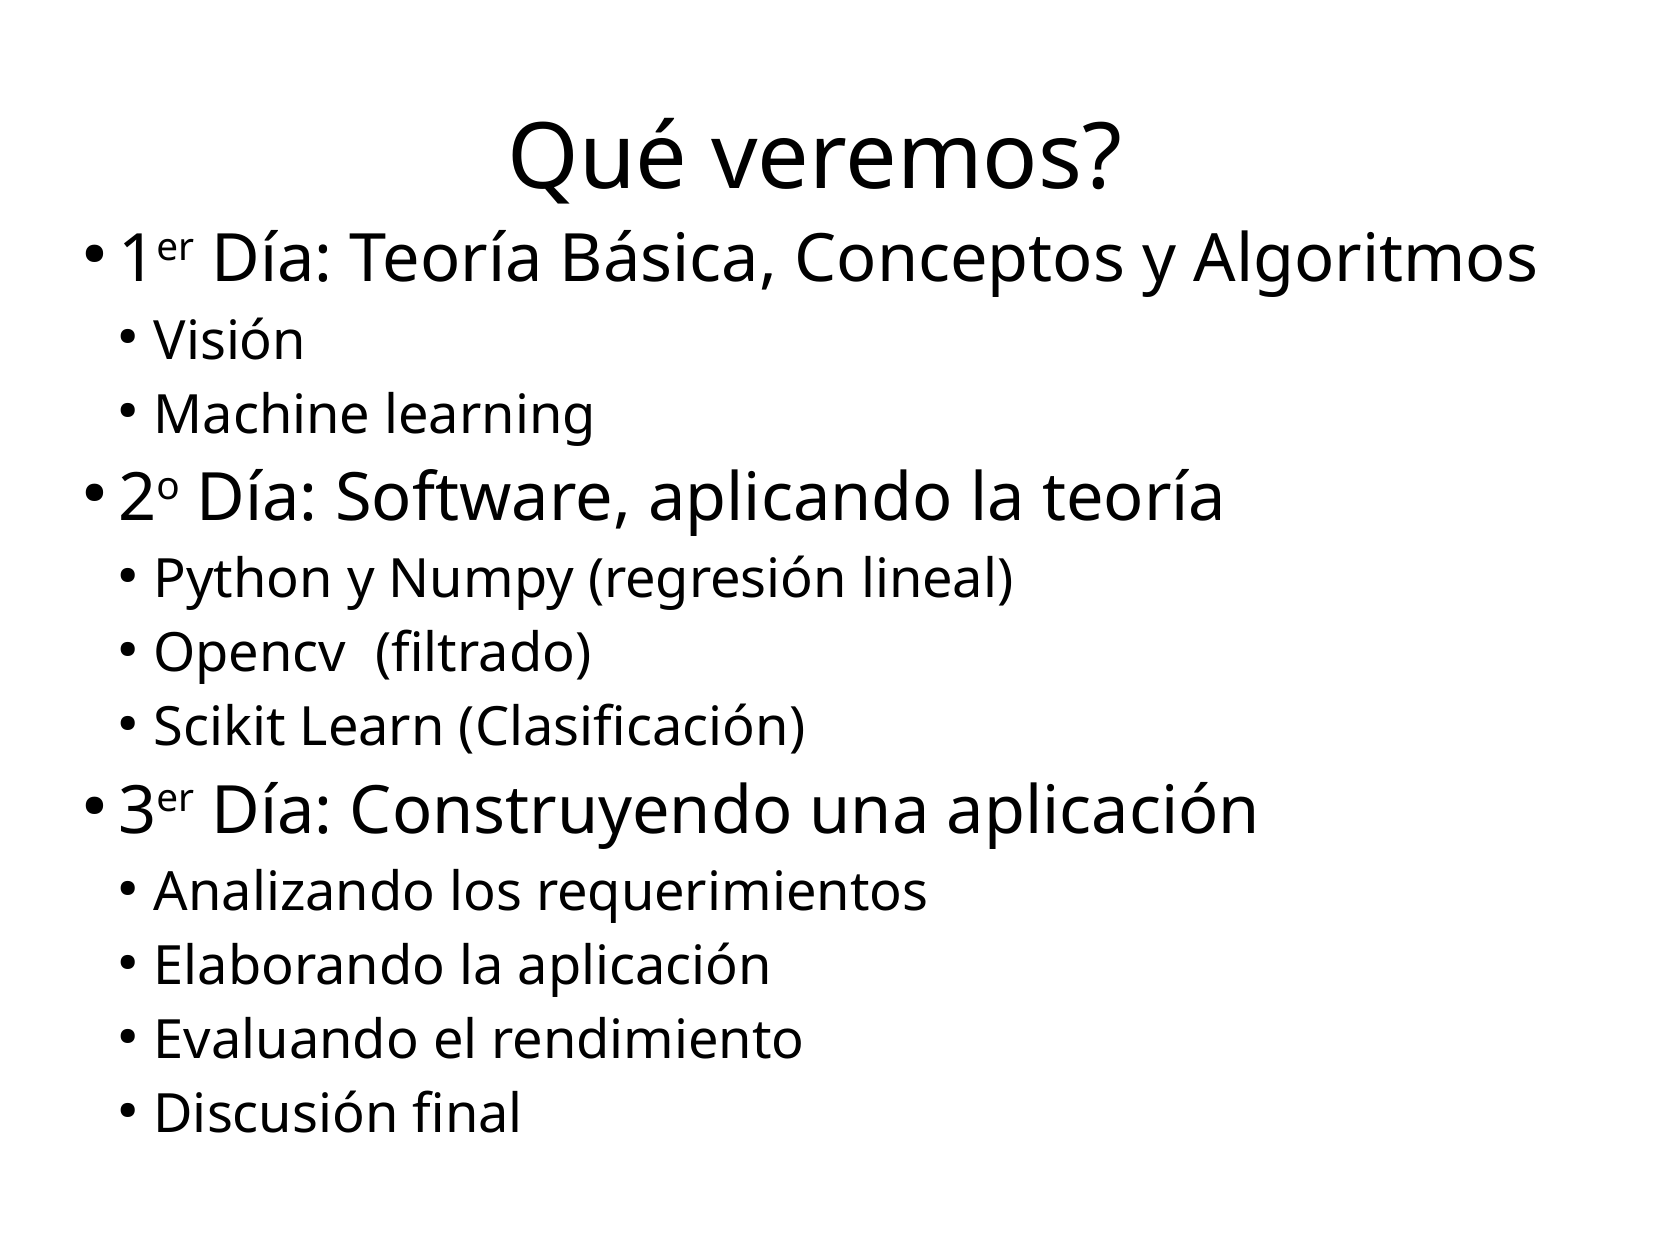

# Qué veremos?
1er Día: Teoría Básica, Conceptos y Algoritmos
Visión
Machine learning
2o Día: Software, aplicando la teoría
Python y Numpy (regresión lineal)
Opencv	(filtrado)
Scikit Learn (Clasificación)
3er Día: Construyendo una aplicación
Analizando los requerimientos
Elaborando la aplicación
Evaluando el rendimiento
Discusión final